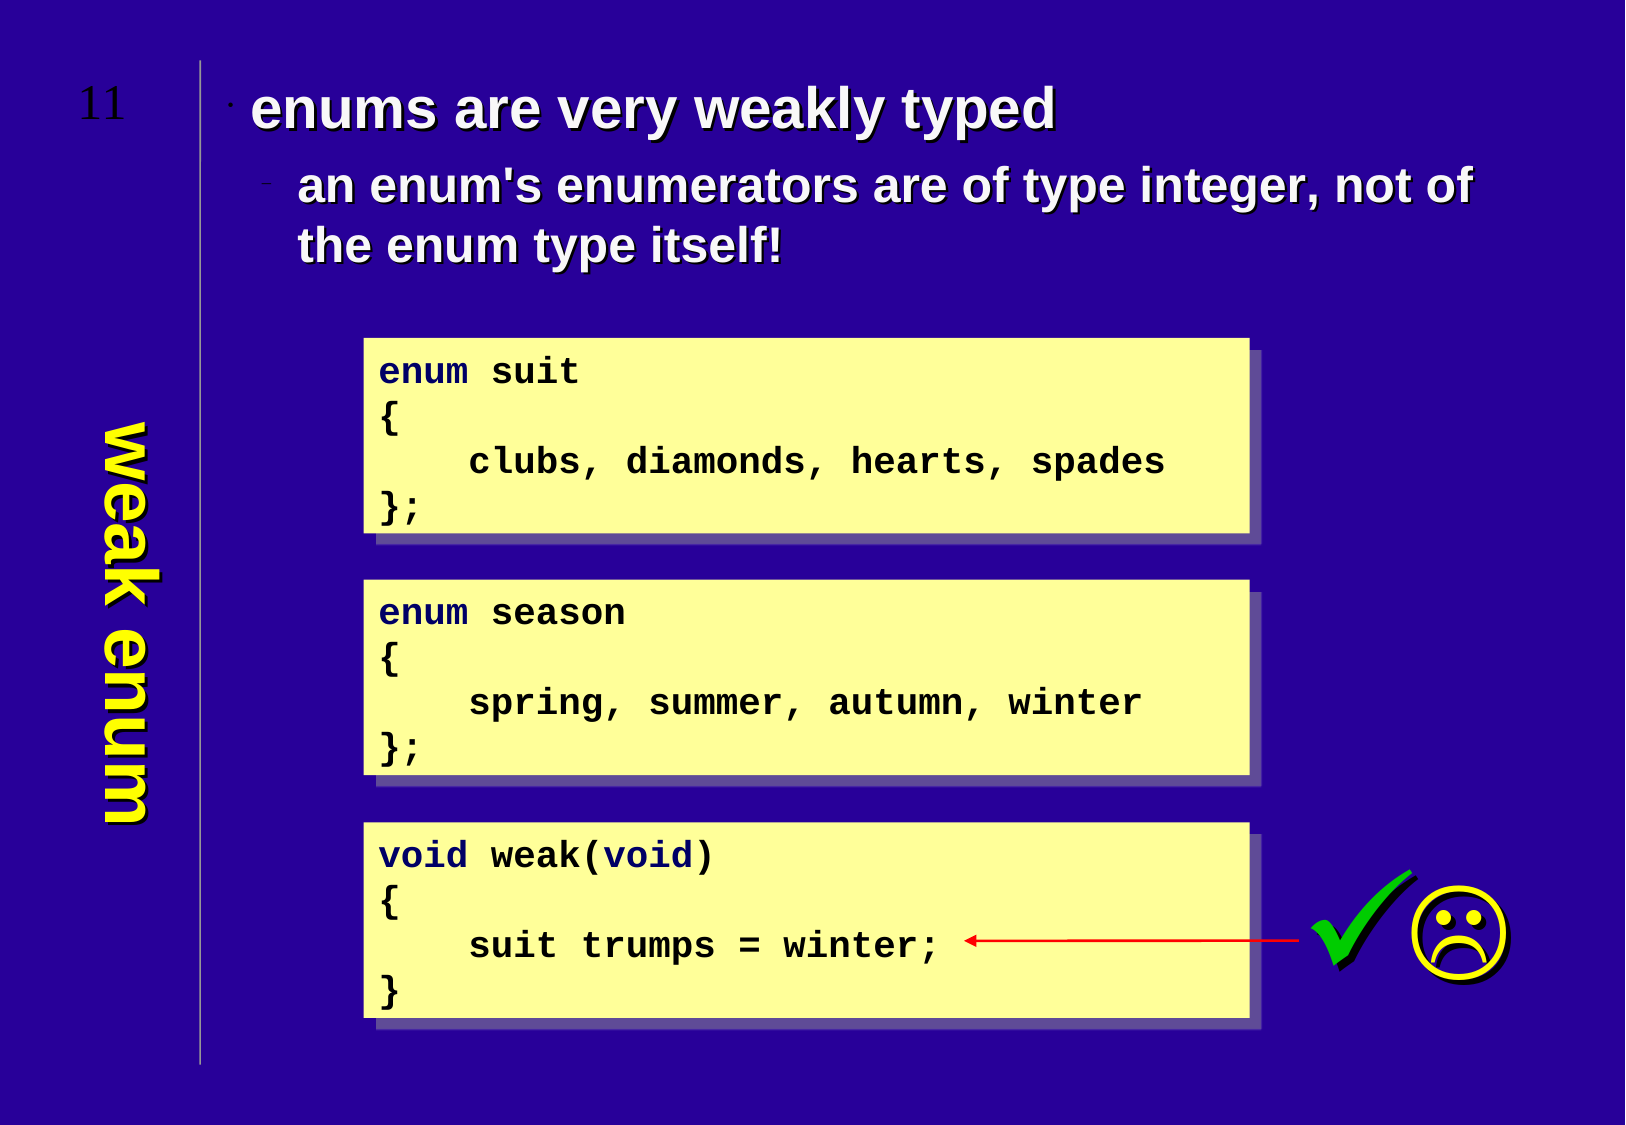

11
 enums are very weakly typed
an enum's enumerators are of type integer, not of the enum type itself!
# weak enum
enum suit
{
 clubs, diamonds, hearts, spades
};
enum season
{
 spring, summer, autumn, winter
};
void weak(void)
{
 suit trumps = winter;
}

